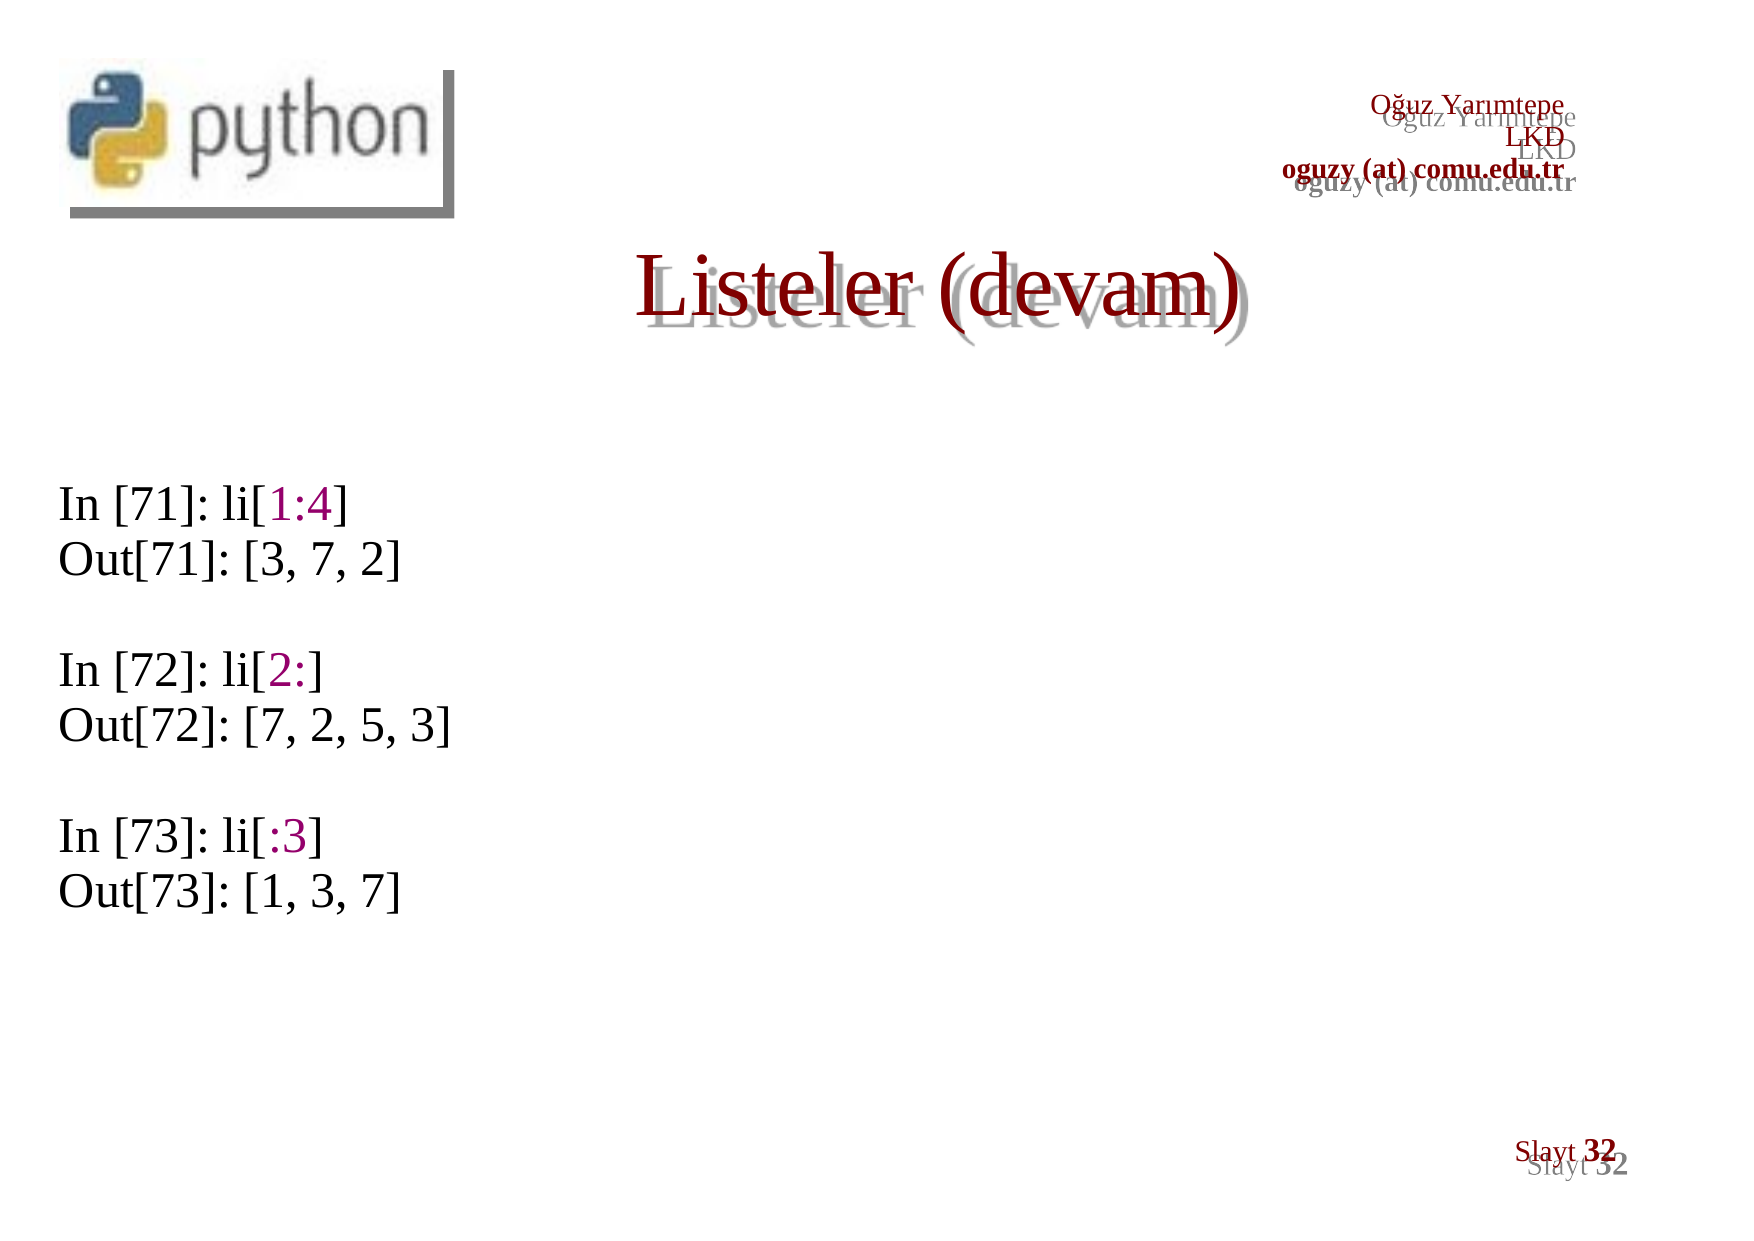

# Listeler (devam)
In [71]: li[1:4]
Out[71]: [3, 7, 2]
In [72]: li[2:]
Out[72]: [7, 2, 5, 3]
In [73]: li[:3]
Out[73]: [1, 3, 7]